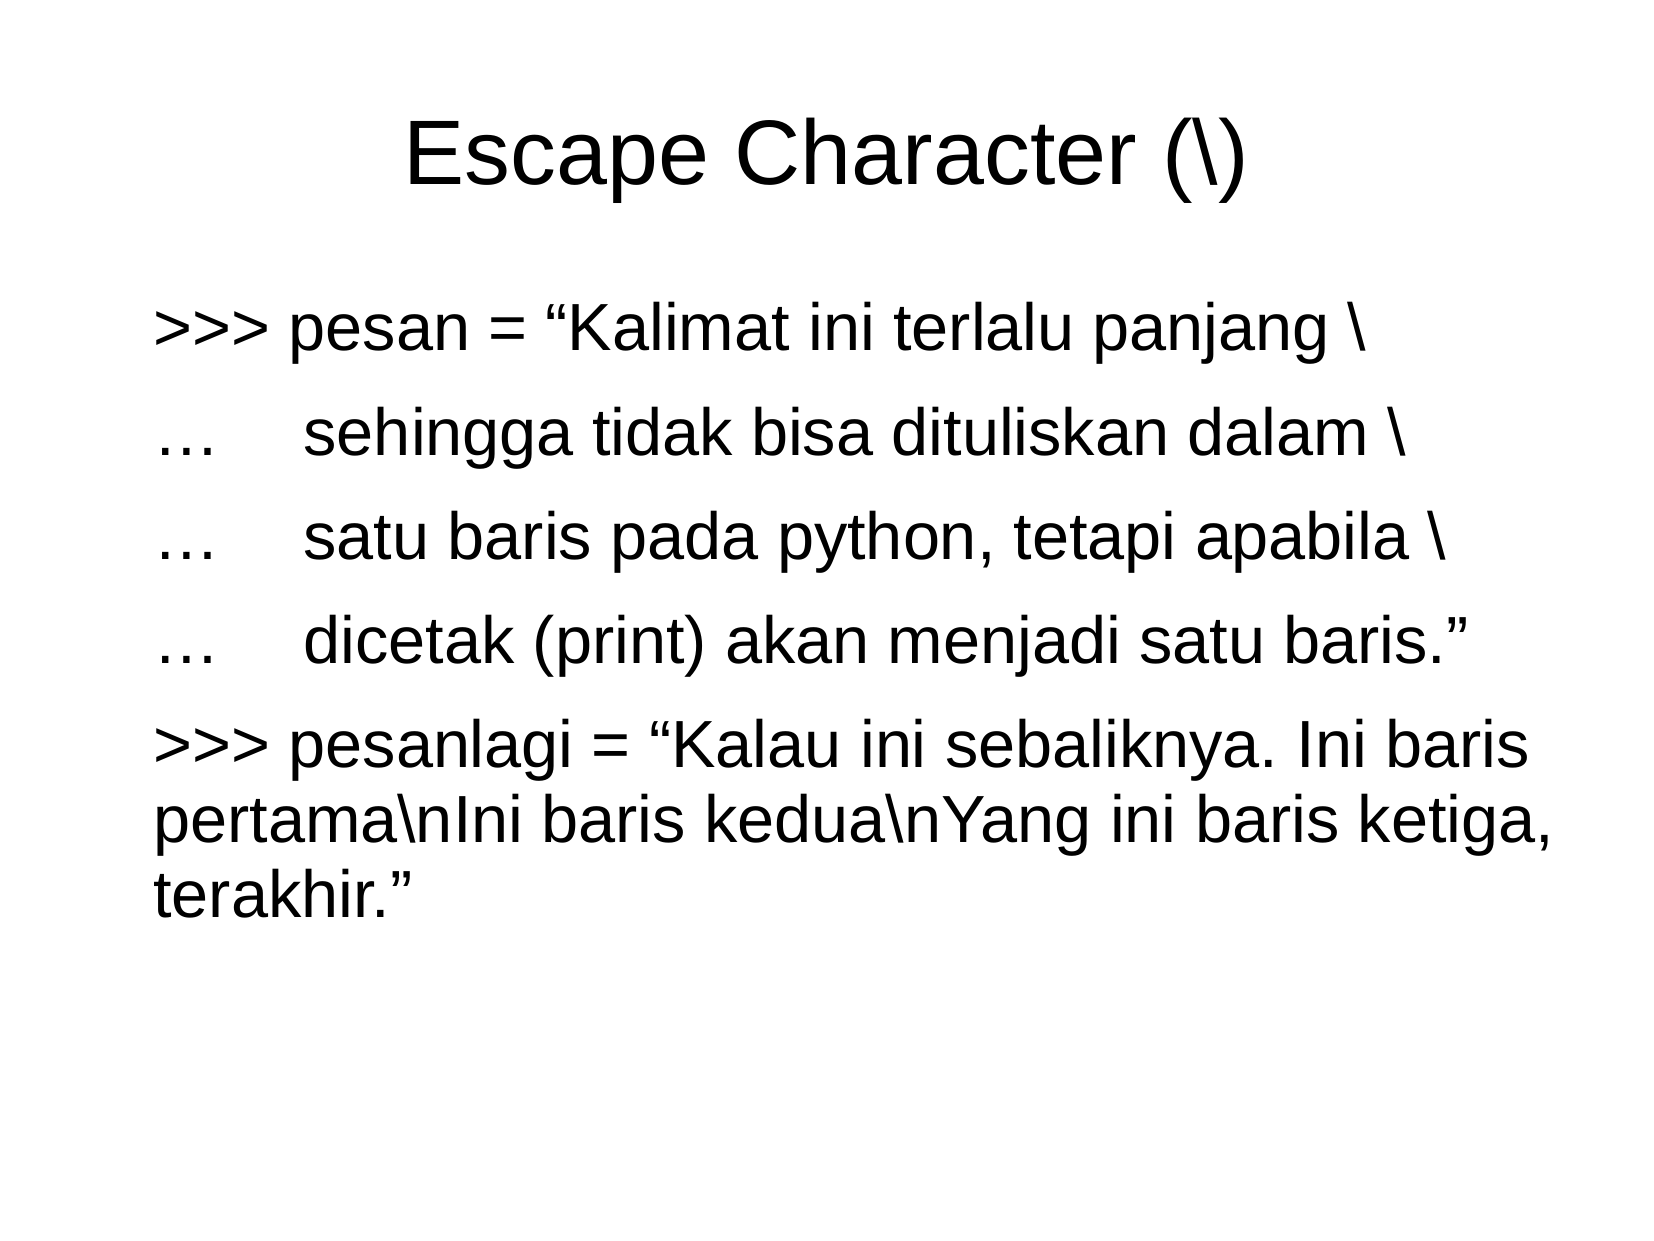

# Escape Character (\)
>>> pesan = “Kalimat ini terlalu panjang \
… 	sehingga tidak bisa dituliskan dalam \
… 	satu baris pada python, tetapi apabila \
… 	dicetak (print) akan menjadi satu baris.”
>>> pesanlagi = “Kalau ini sebaliknya. Ini baris pertama\nIni baris kedua\nYang ini baris ketiga, terakhir.”